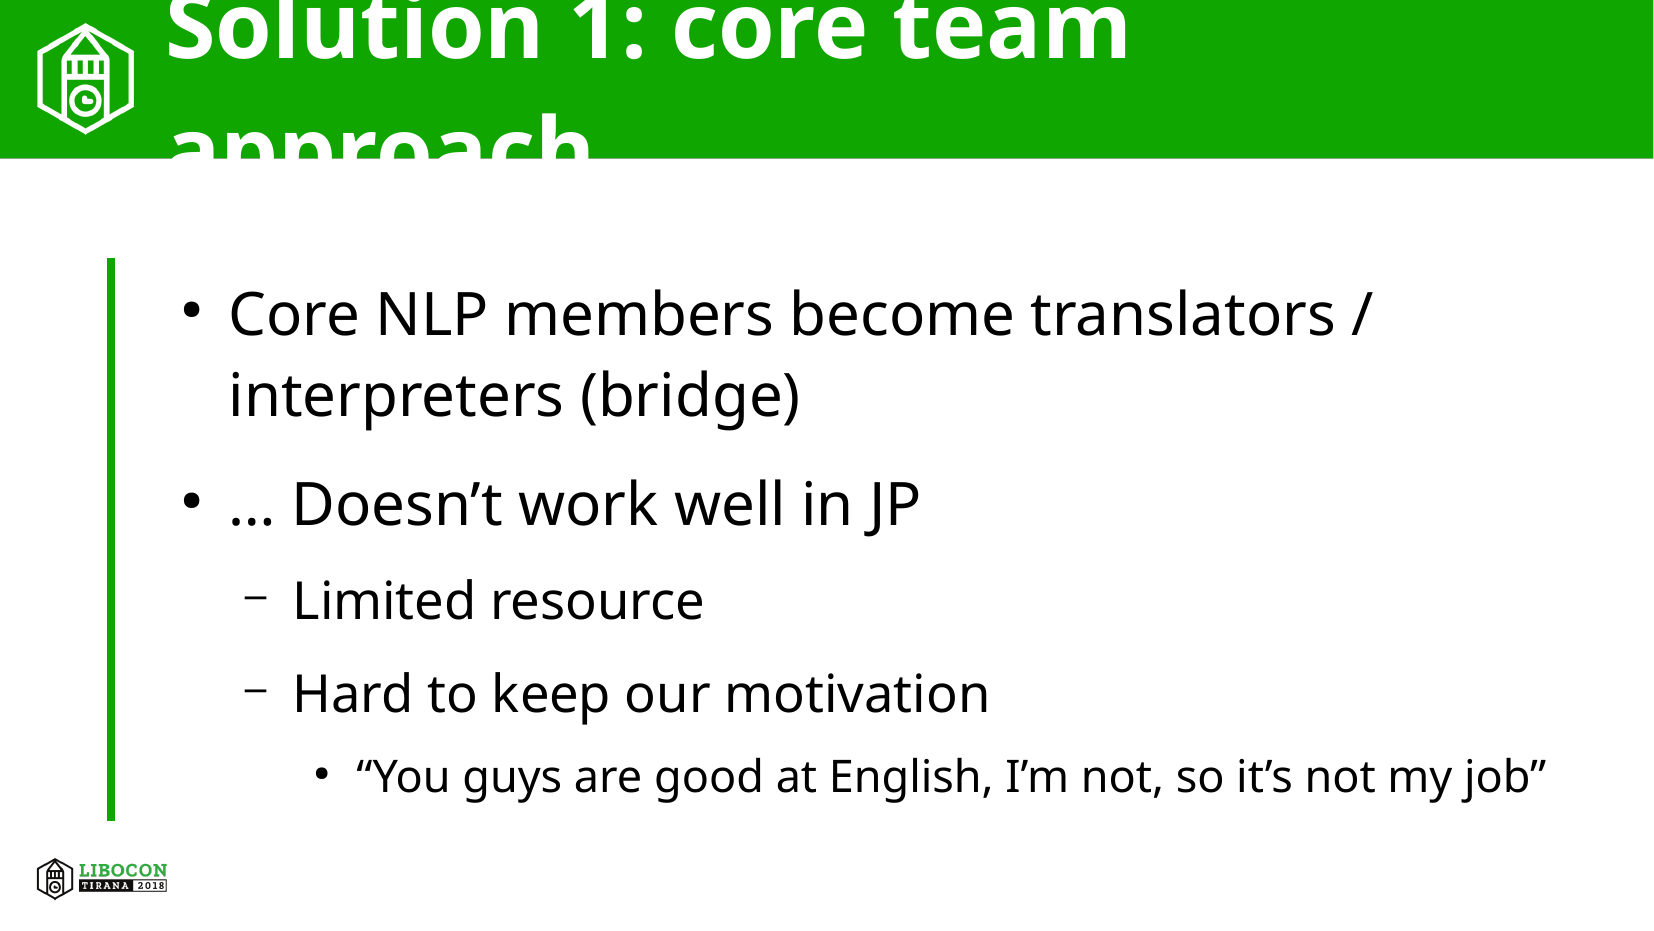

# Solution 1: core team approach
Core NLP members become translators / interpreters (bridge)
… Doesn’t work well in JP
Limited resource
Hard to keep our motivation
“You guys are good at English, I’m not, so it’s not my job”